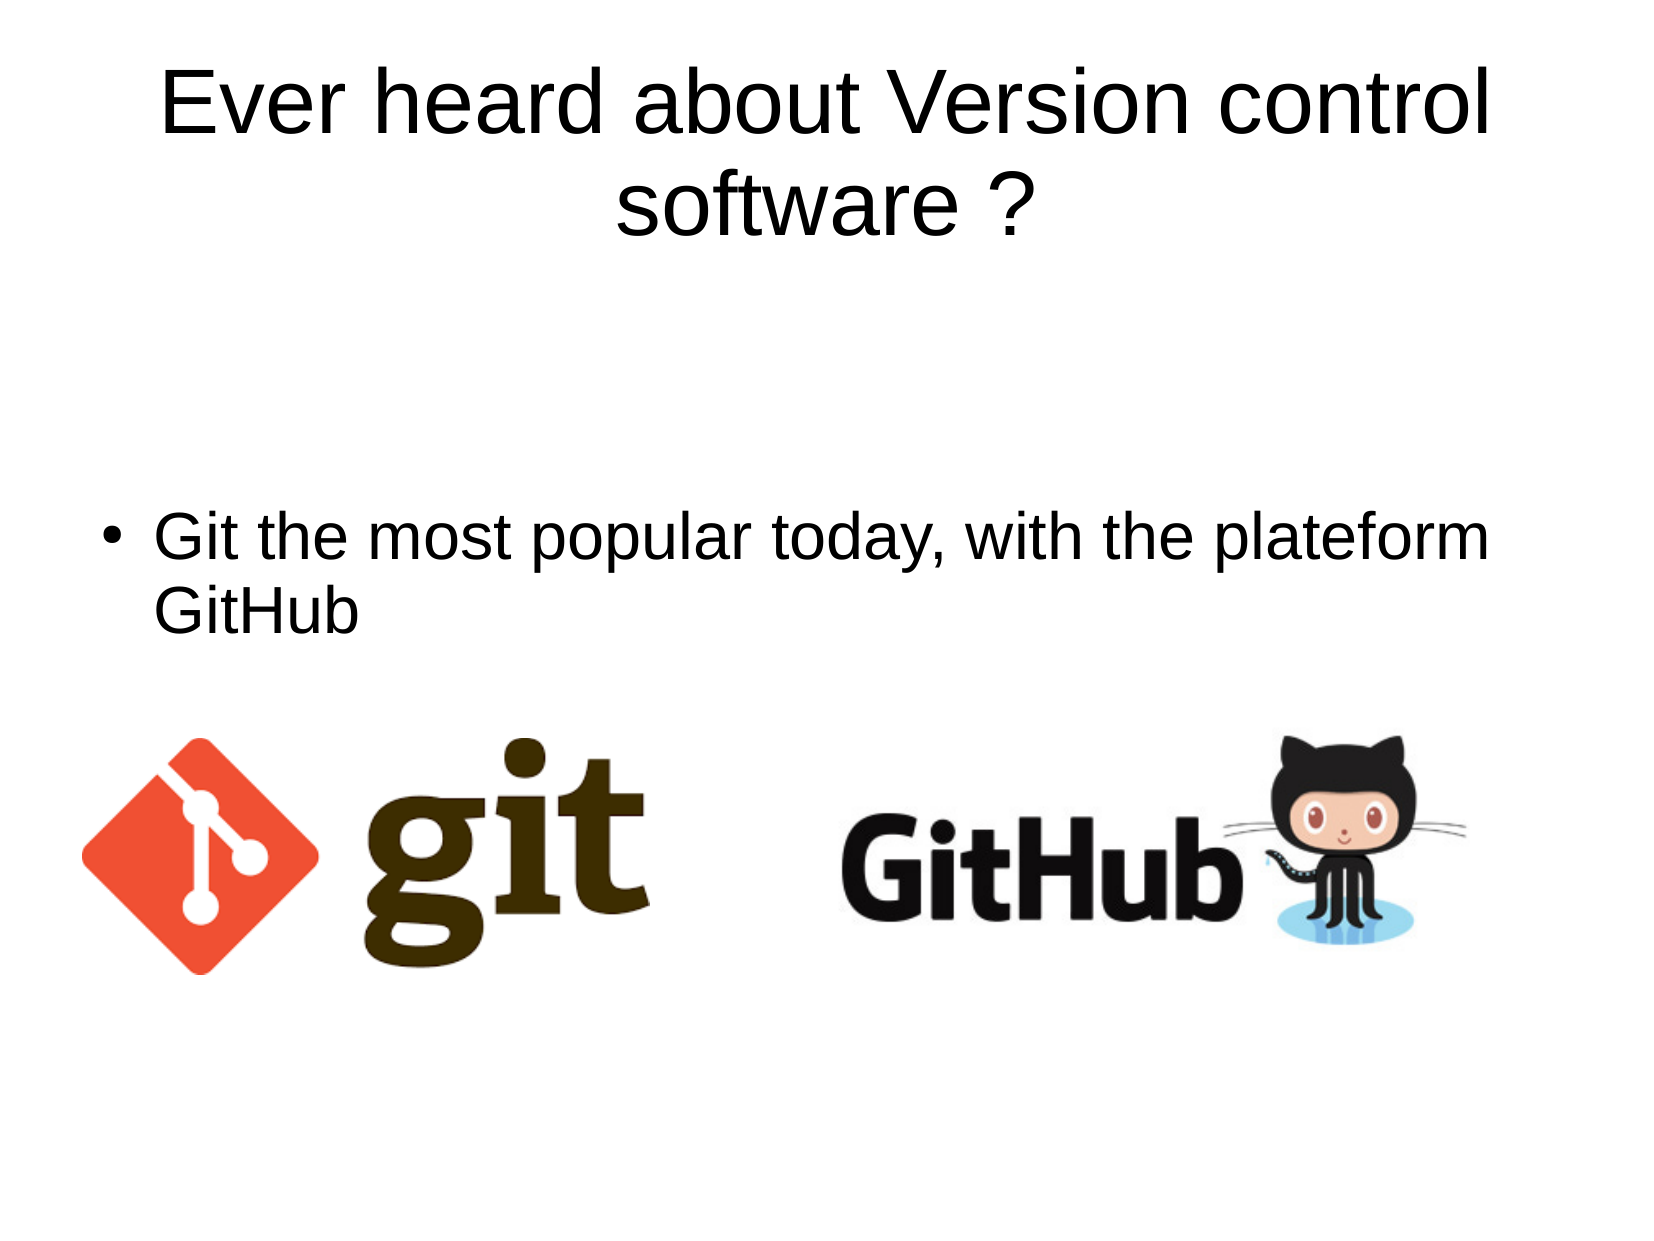

# Ever heard about Version control software ?
Git the most popular today, with the plateform GitHub